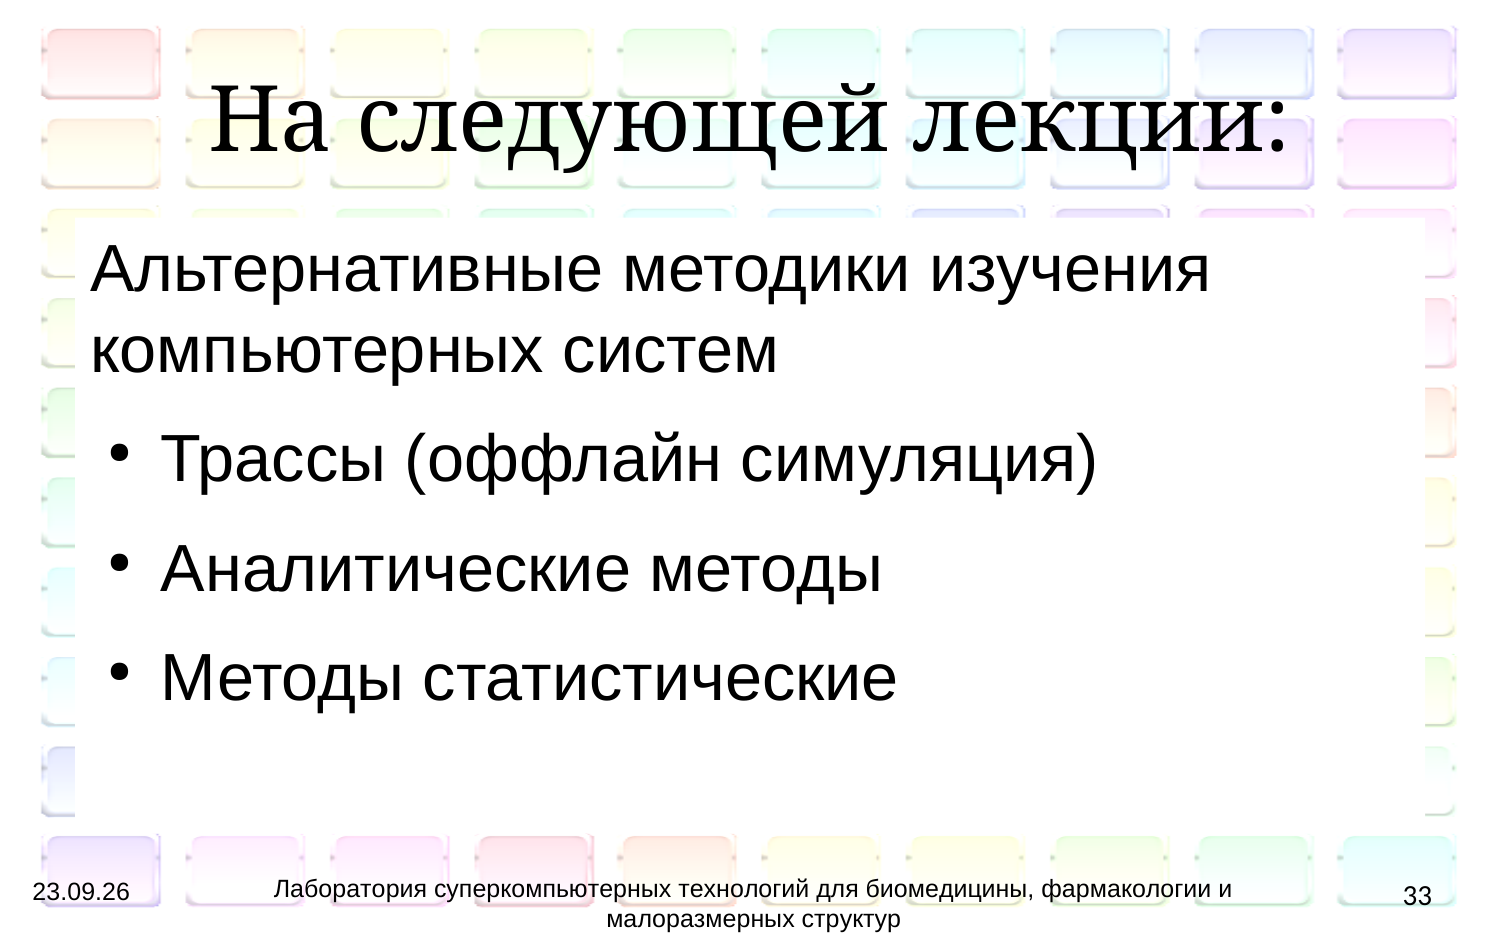

# На следующей лекции:
Альтернативные методики изучения компьютерных систем
Трассы (оффлайн симуляция)
Аналитические методы
Методы статистические
Лаборатория суперкомпьютерных технологий для биомедицины, фармакологии и малоразмерных структур